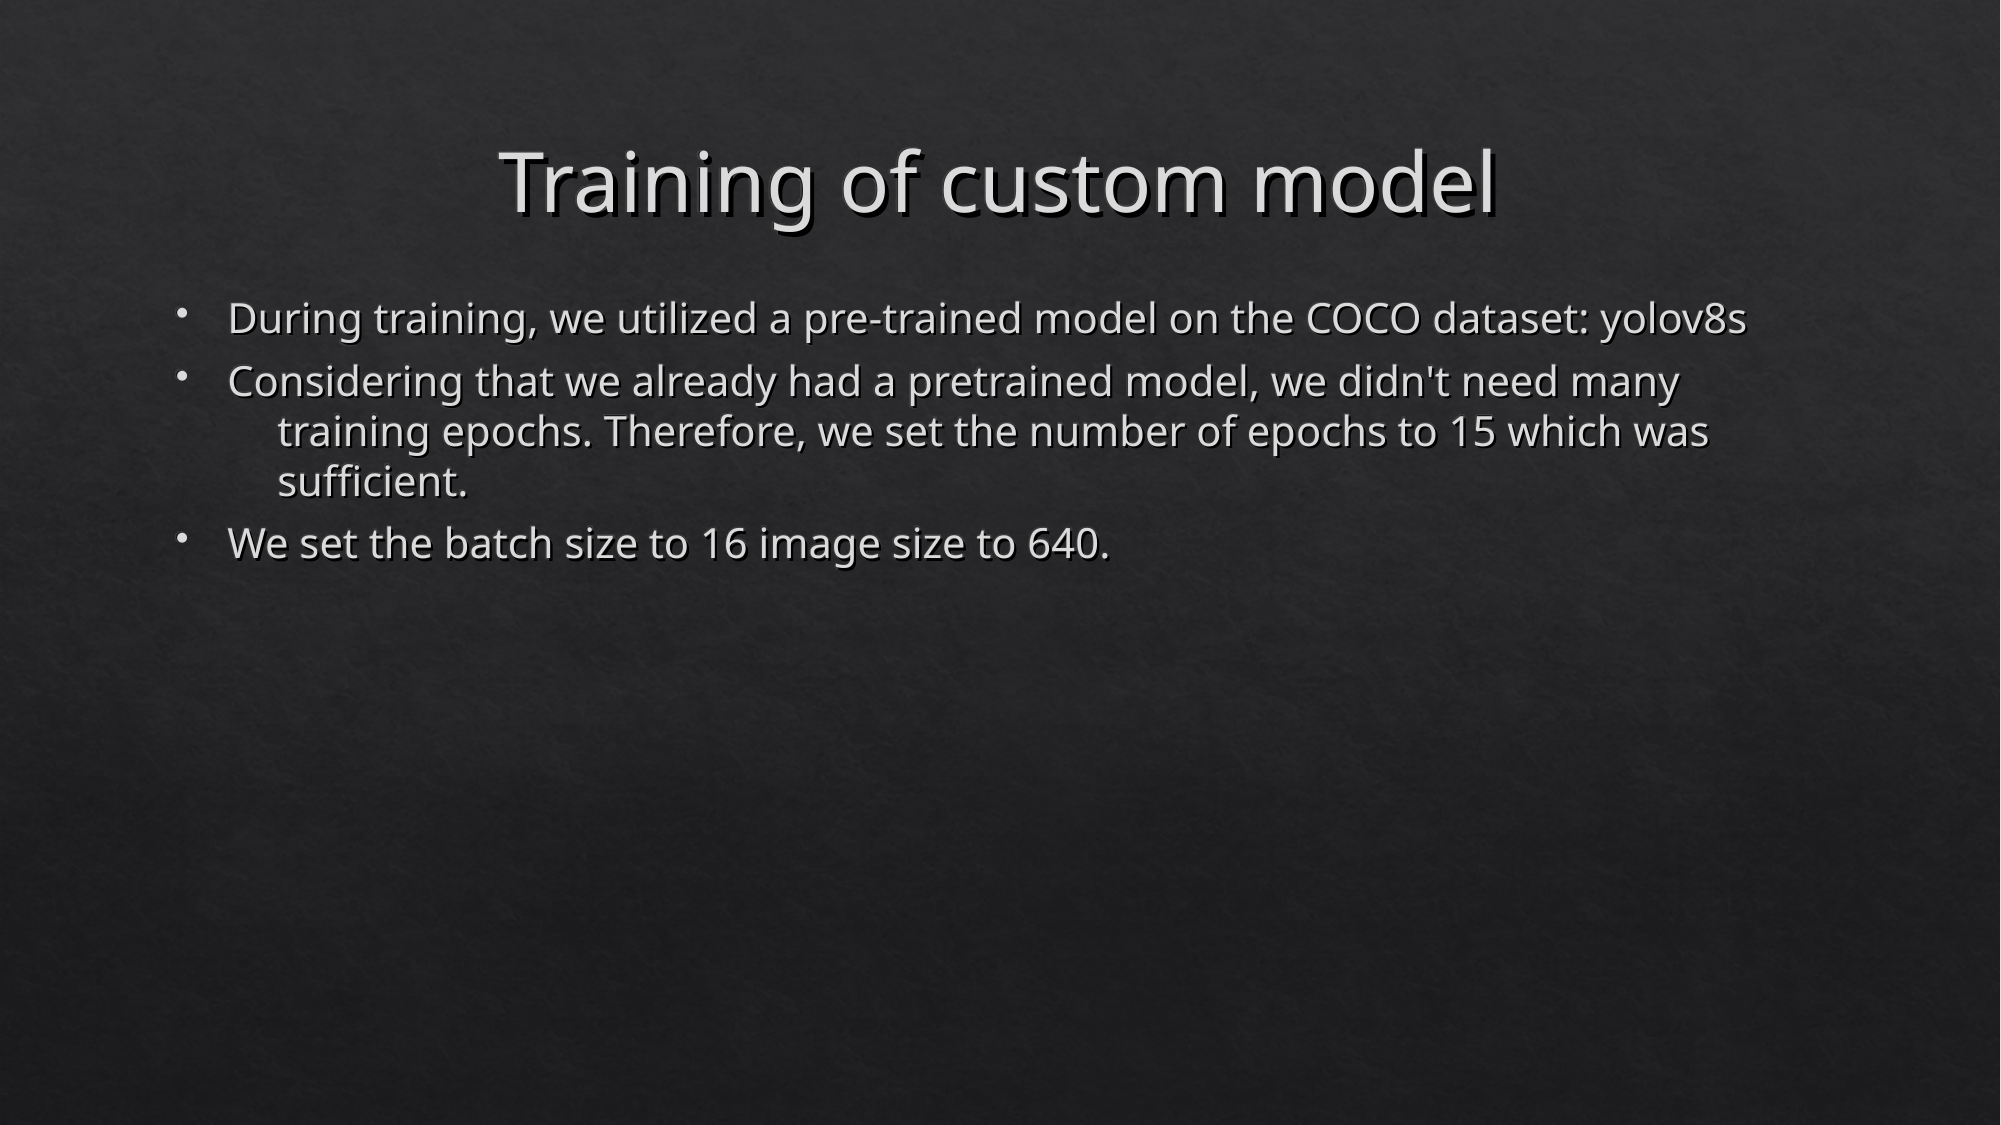

# Training of custom model
During training, we utilized a pre-trained model on the COCO dataset: yolov8s
Considering that we already had a pretrained model, we didn't need many training epochs. Therefore, we set the number of epochs to 15 which was sufficient.
We set the batch size to 16 image size to 640.